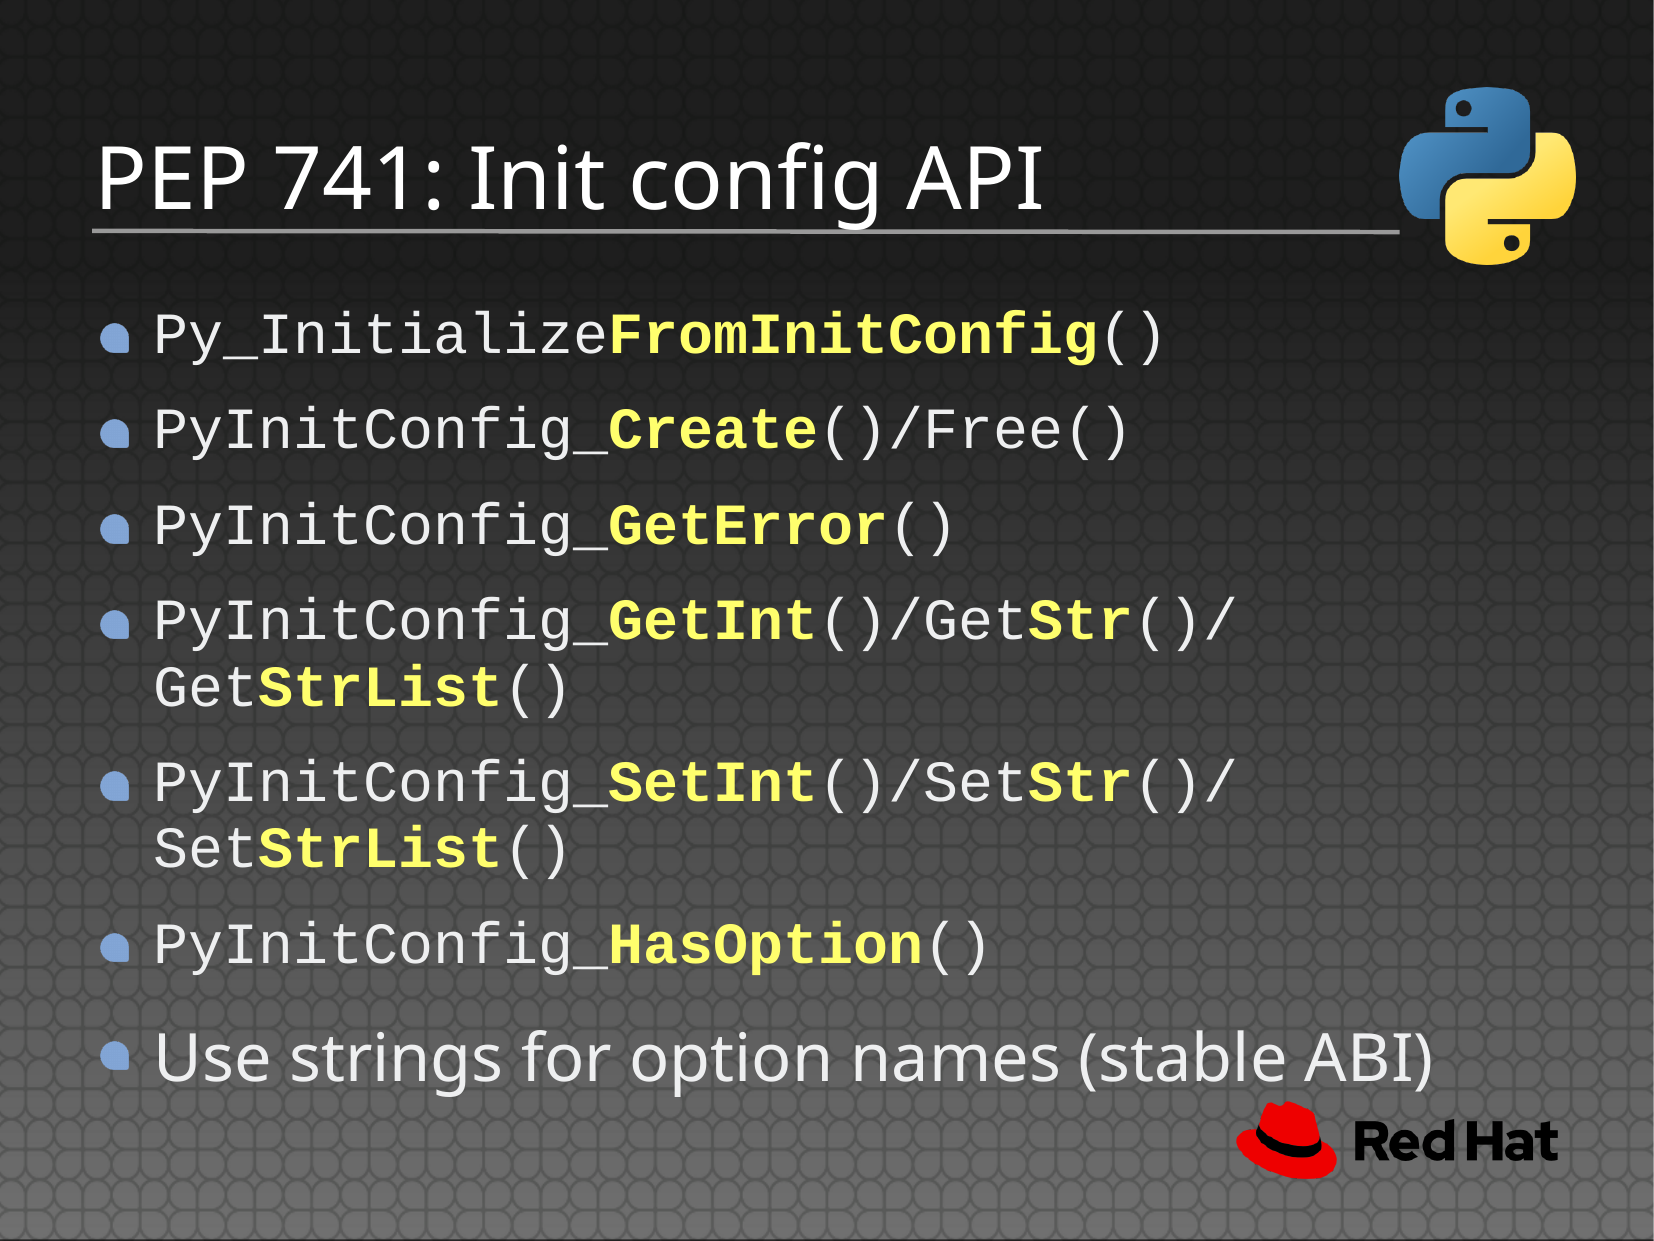

PEP 741: Init config API
# Py_InitializeFromInitConfig()
PyInitConfig_Create()/Free()
PyInitConfig_GetError()
PyInitConfig_GetInt()/GetStr()/GetStrList()
PyInitConfig_SetInt()/SetStr()/SetStrList()
PyInitConfig_HasOption()
Use strings for option names (stable ABI)